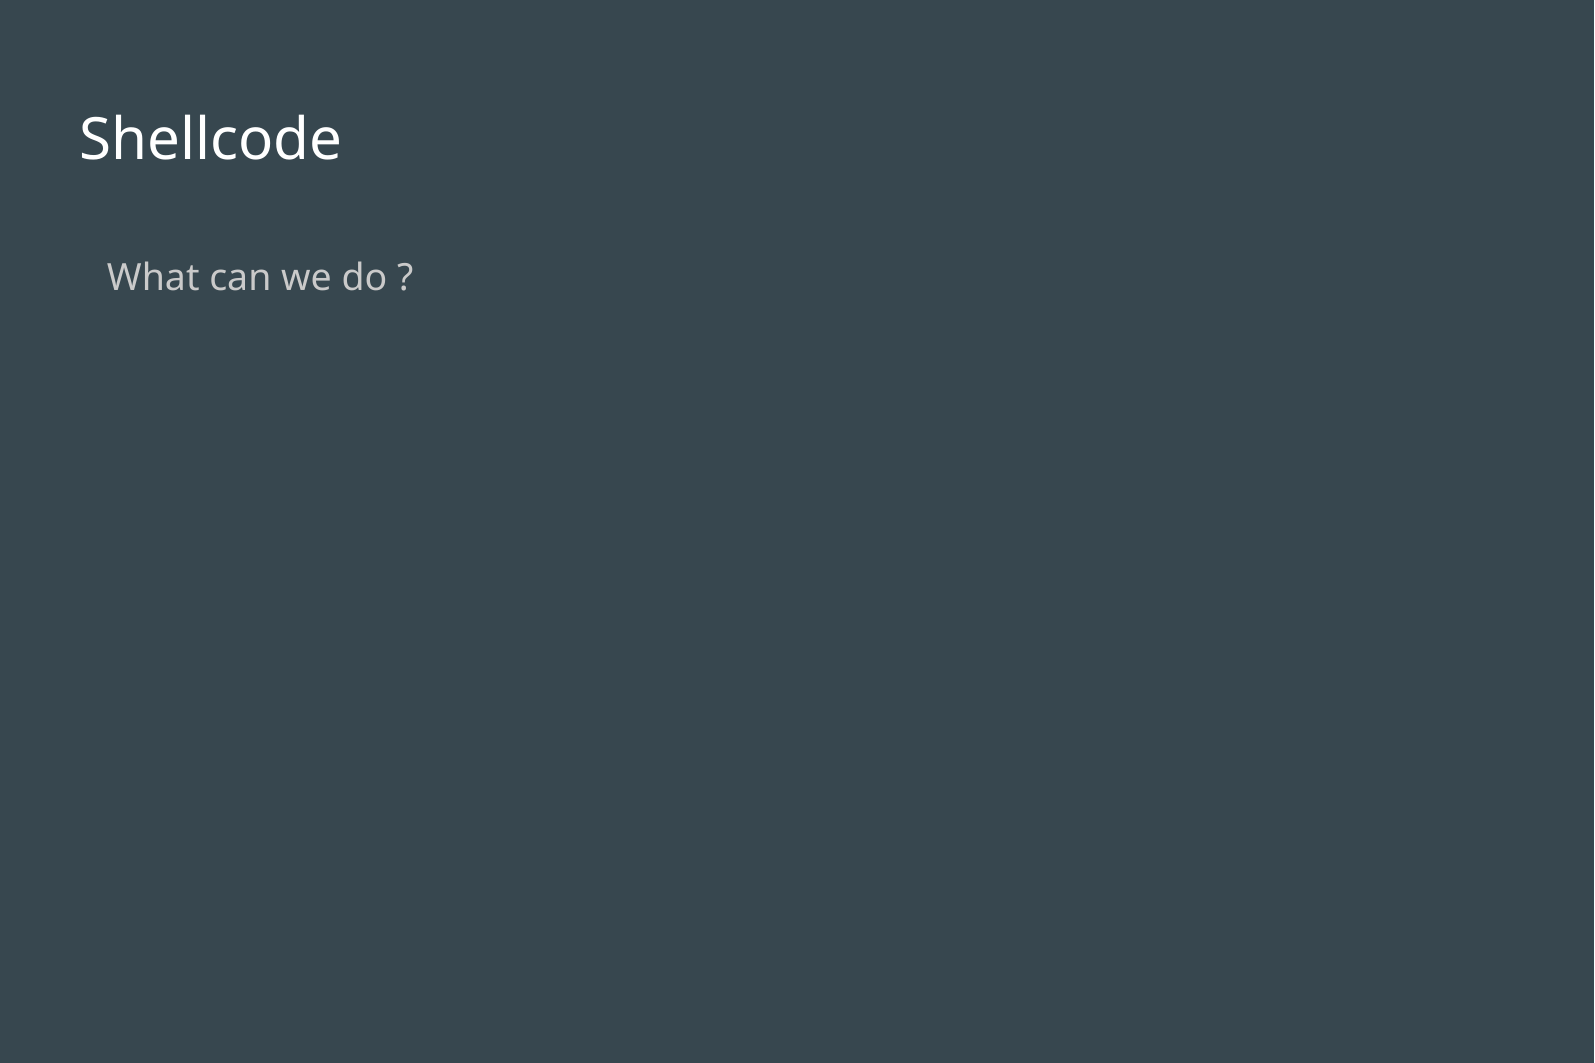

# Shellcode
What can we do ?